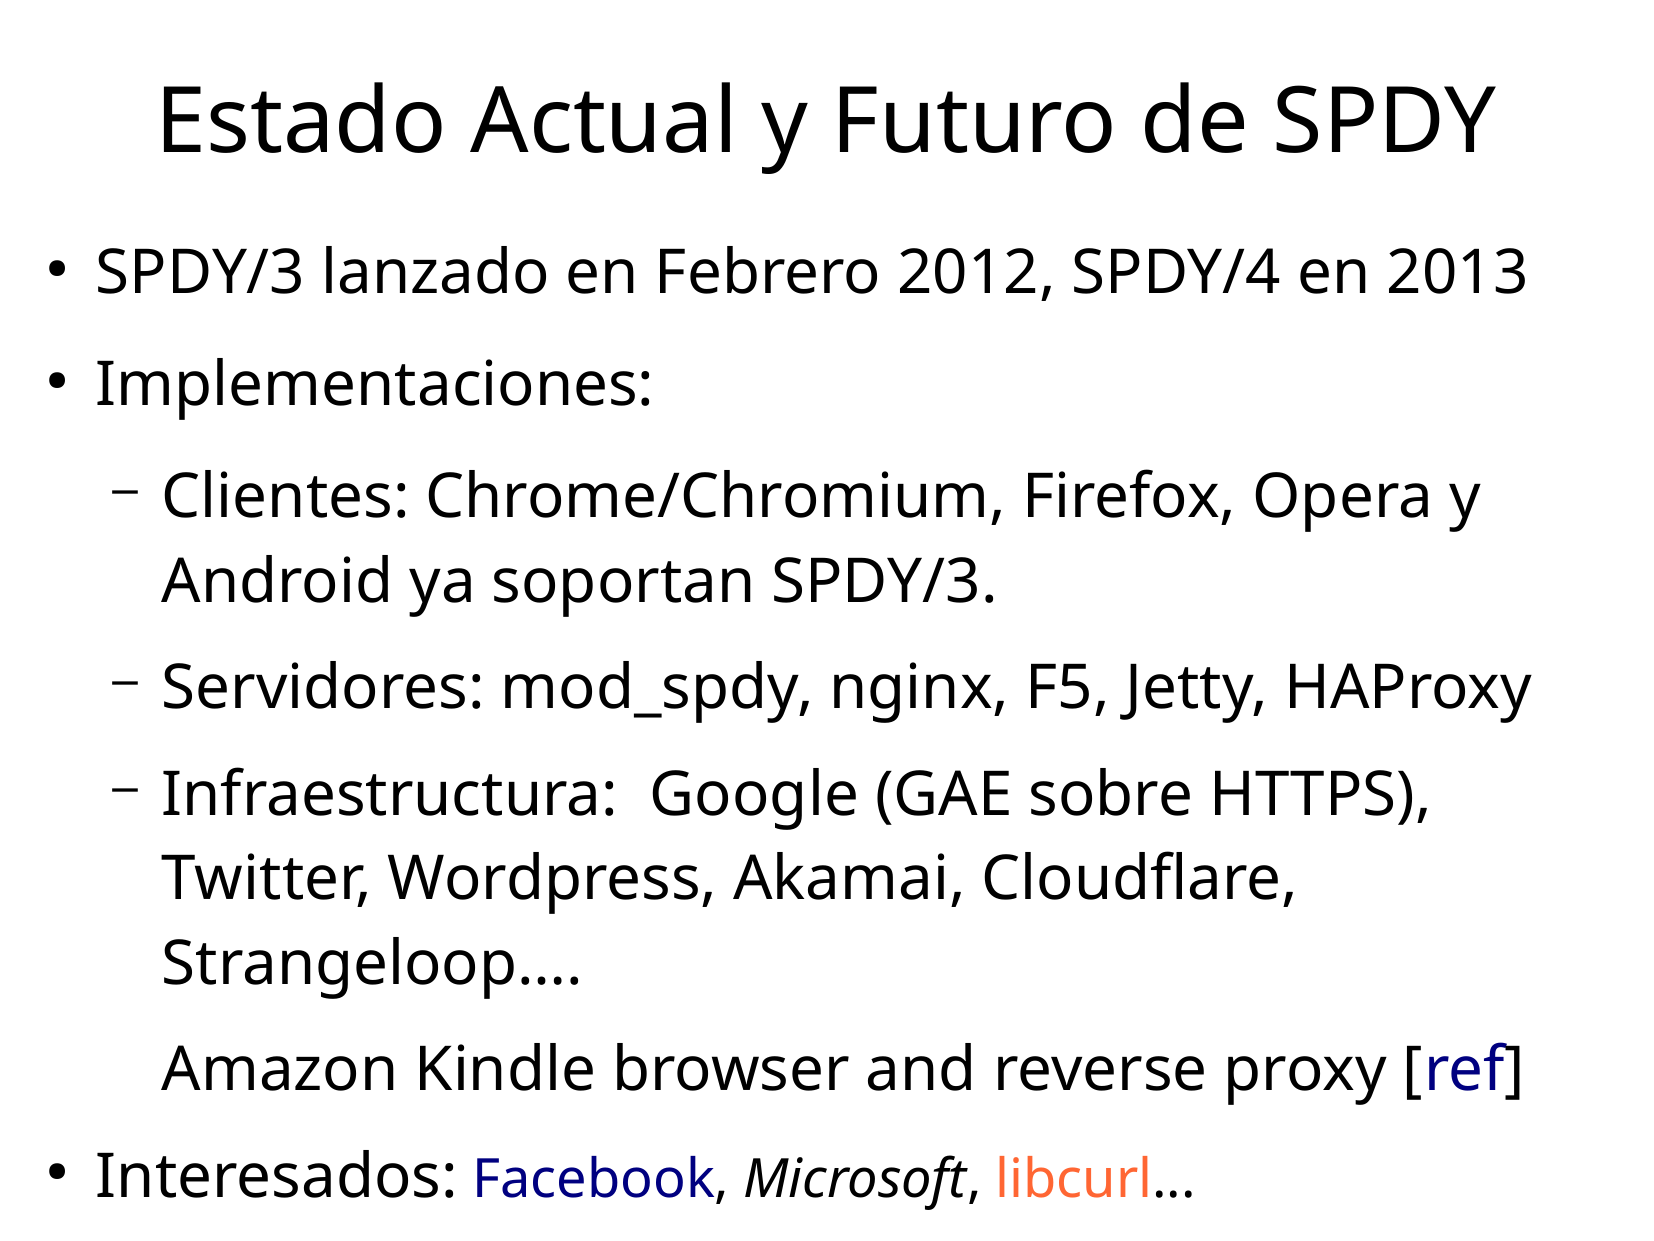

# Estado Actual y Futuro de SPDY
SPDY/3 lanzado en Febrero 2012, SPDY/4 en 2013
Implementaciones:
Clientes: Chrome/Chromium, Firefox, Opera y Android ya soportan SPDY/3.
Servidores: mod_spdy, nginx, F5, Jetty, HAProxy
Infraestructura: Google (GAE sobre HTTPS), Twitter, Wordpress, Akamai, Cloudflare, Strangeloop….
Amazon Kindle browser and reverse proxy [ref]
Interesados: Facebook, Microsoft, libcurl...